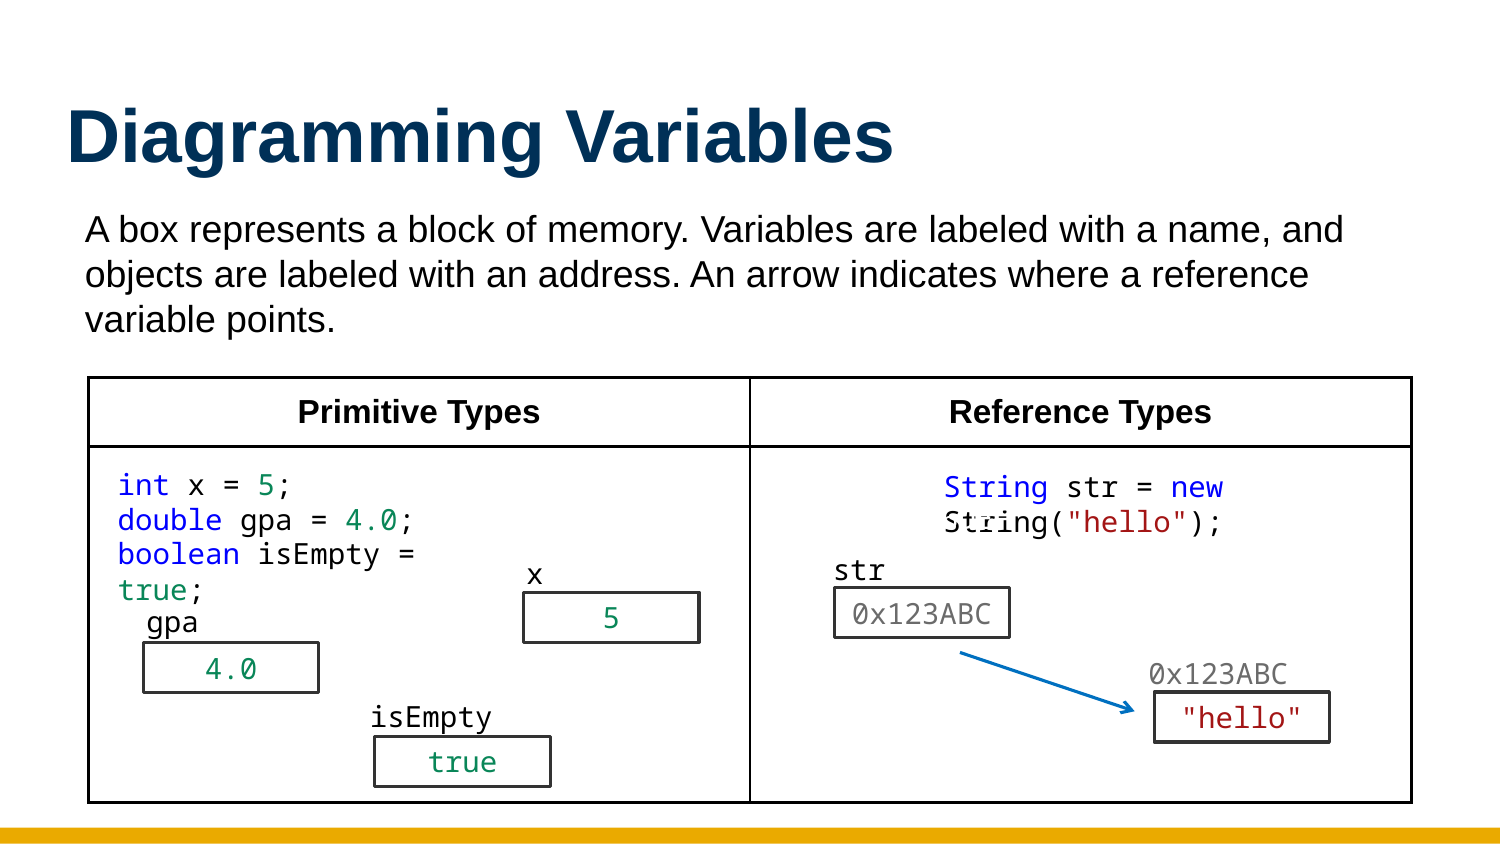

Diagramming Variables
# A box represents a block of memory. Variables are labeled with a name, and objects are labeled with an address. An arrow indicates where a reference variable points.
| Primitive Types | Reference Types |
| --- | --- |
| | |
int x = 5;
double gpa = 4.0;
boolean isEmpty = true;
String str = new String("hello");
0x123ABC
0x456DEF
str
x
0x456DEF
0x123ABC
5
gpa
0x789012
4.0
0x123ABC
isEmpty
"hello"
true